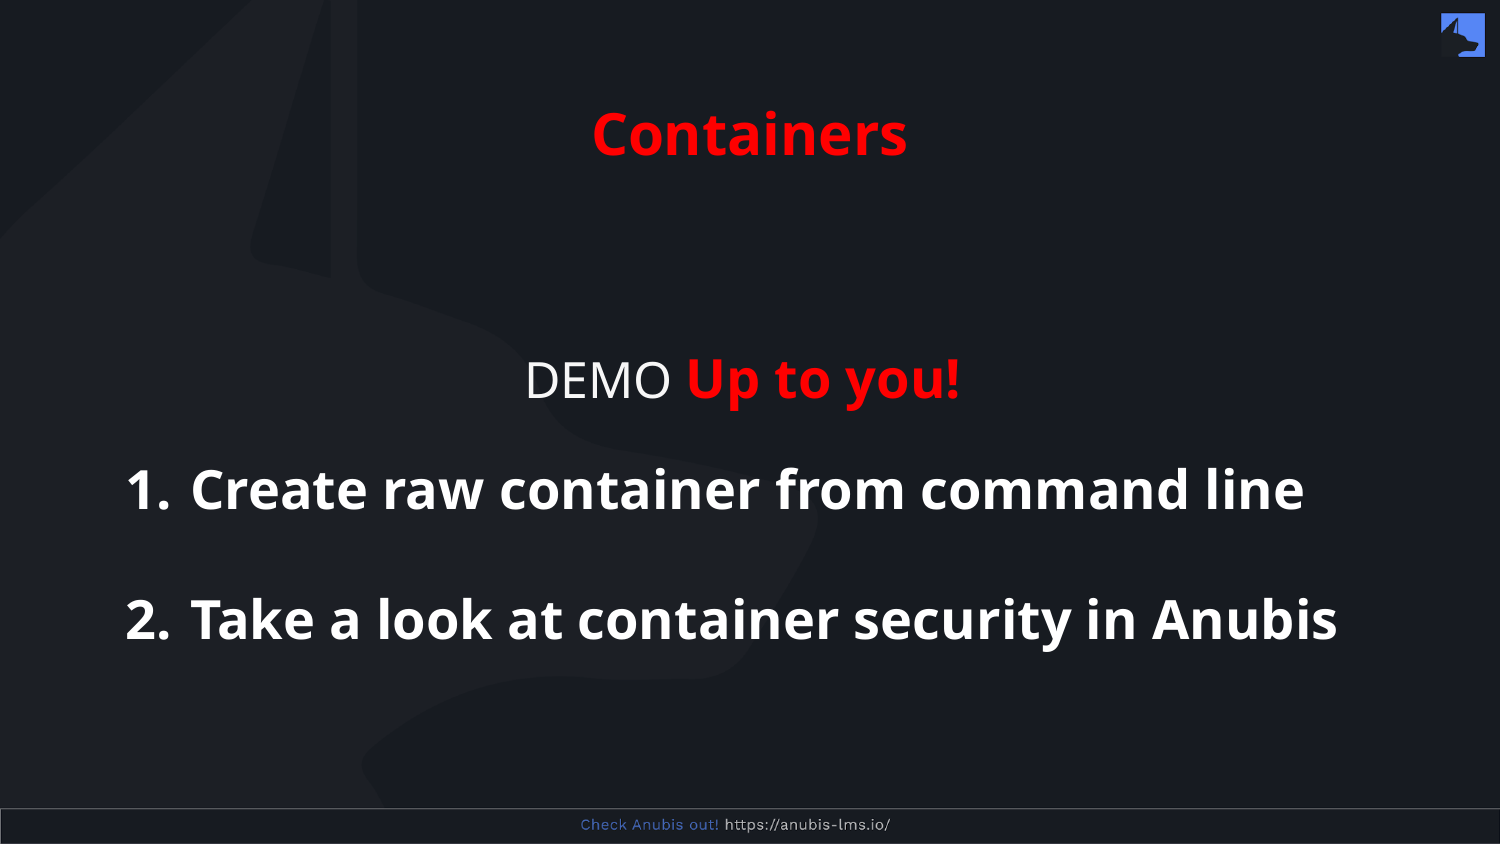

Containers
# DEMO Up to you!
Create raw container from command line
Take a look at container security in Anubis